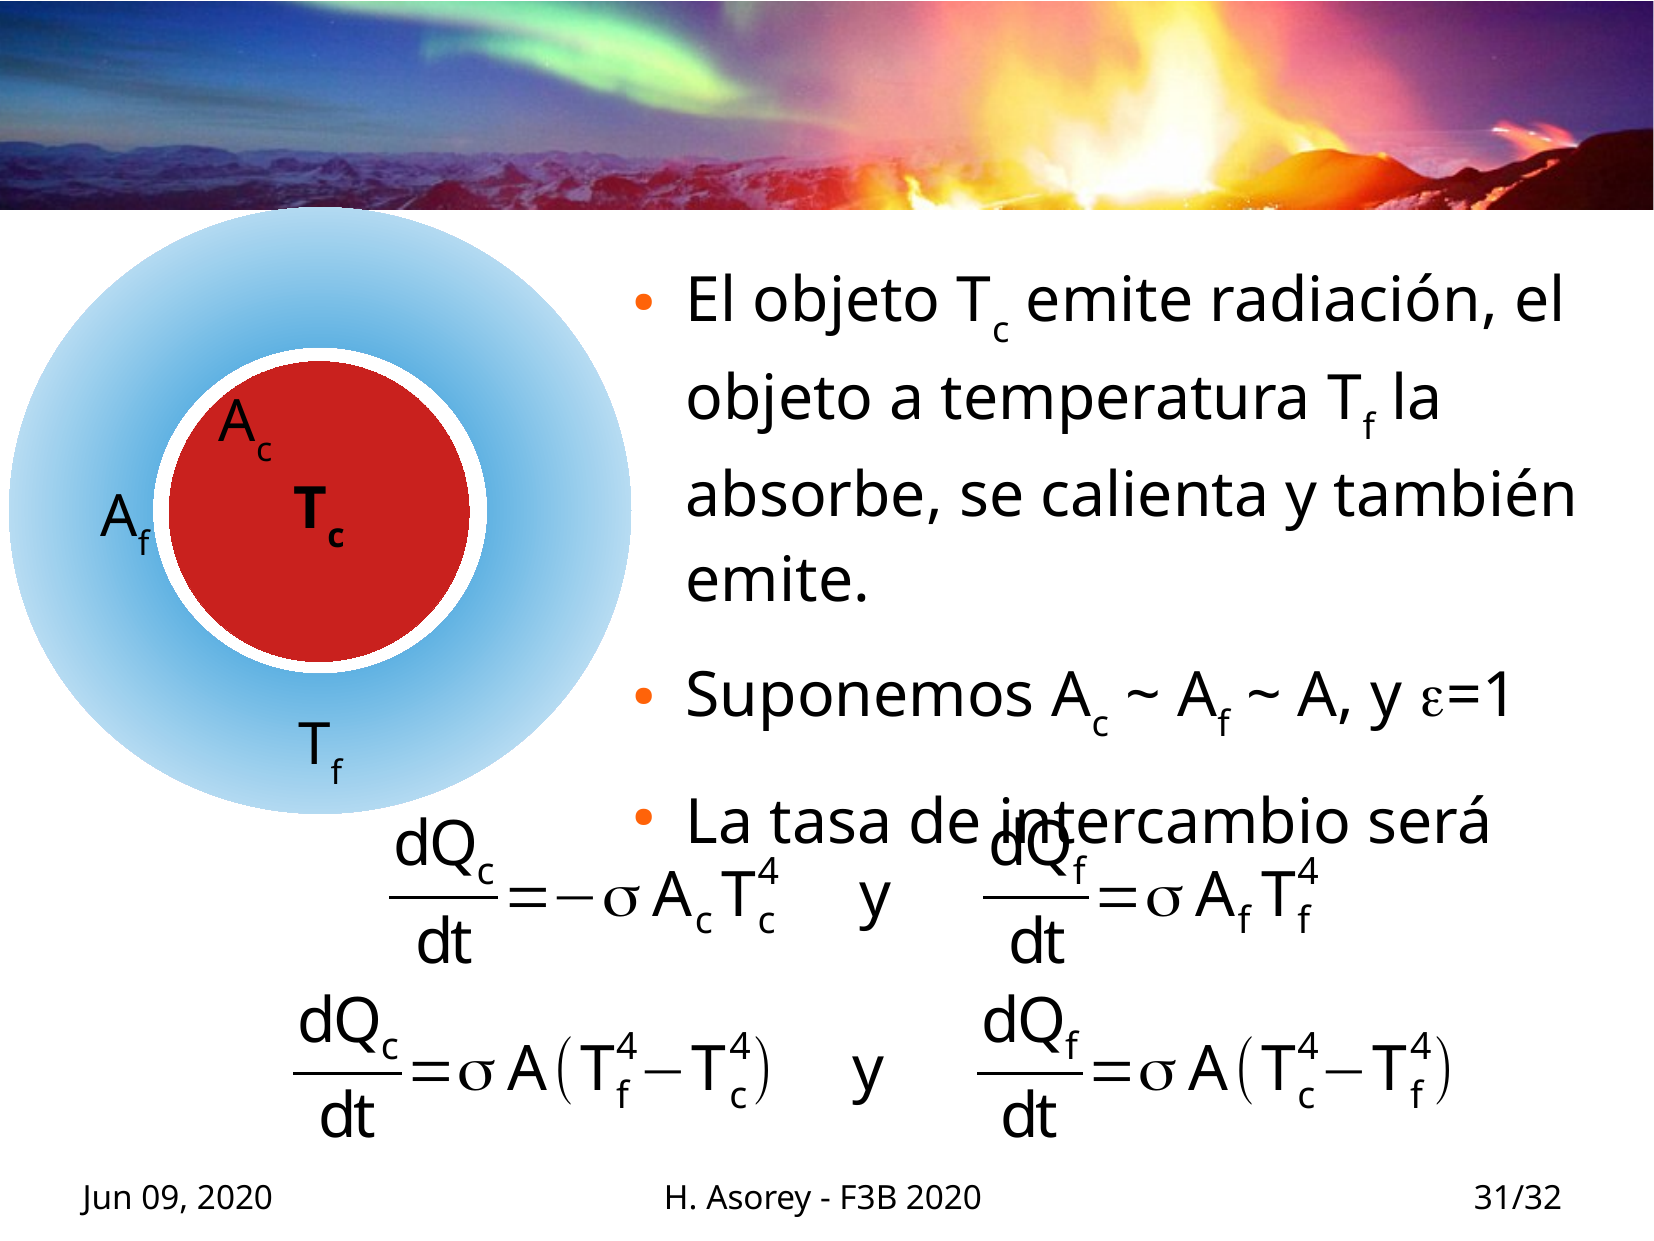

#
Tf
El objeto Tc emite radiación, el objeto a temperatura Tf la absorbe, se calienta y también emite.
Suponemos Ac ~ Af ~ A, y e=1
La tasa de intercambio será
Tc
Ac
Af
Jun 09, 2020
H. Asorey - F3B 2020
31